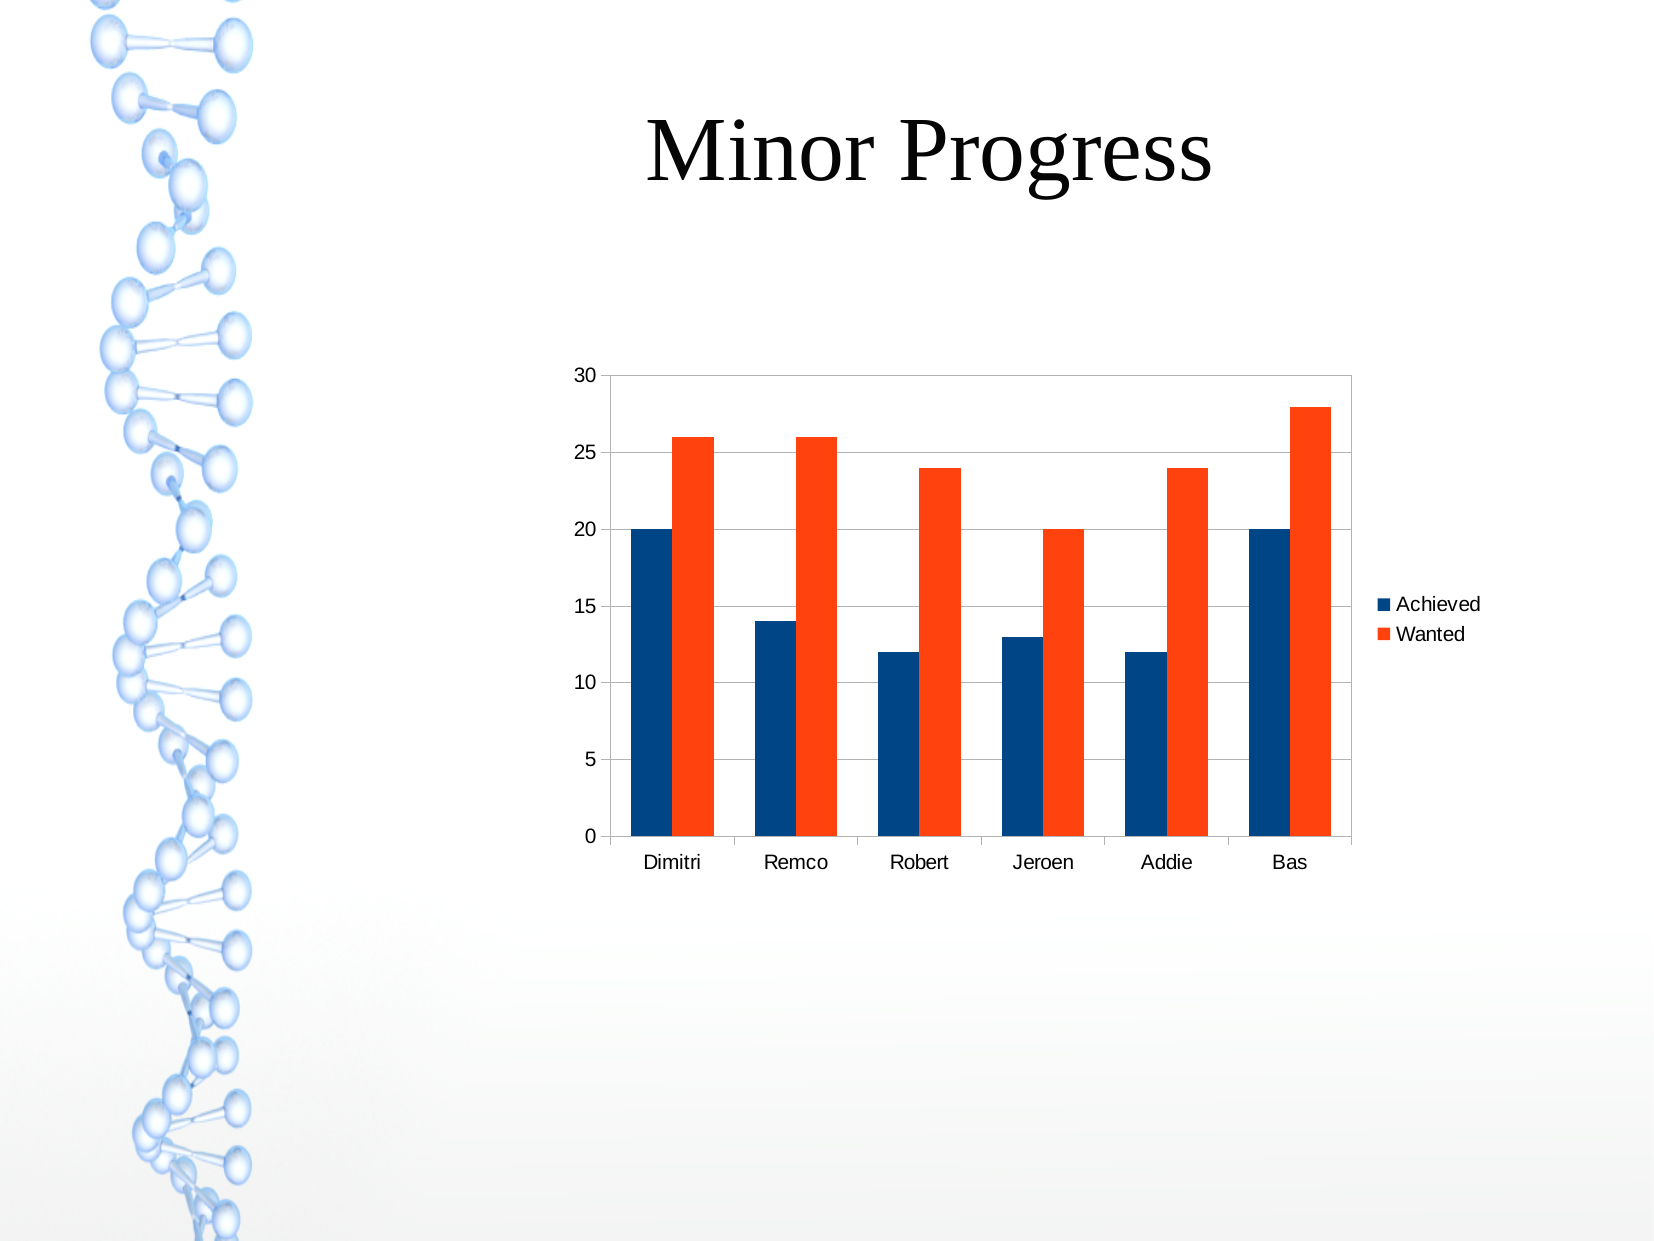

# Minor Progress
### Chart
| Category | Achieved | Wanted |
|---|---|---|
| Dimitri | 20.0 | 26.0 |
| Remco | 14.0 | 26.0 |
| Robert | 12.0 | 24.0 |
| Jeroen | 13.0 | 20.0 |
| Addie | 12.0 | 24.0 |
| Bas | 20.0 | 28.0 |